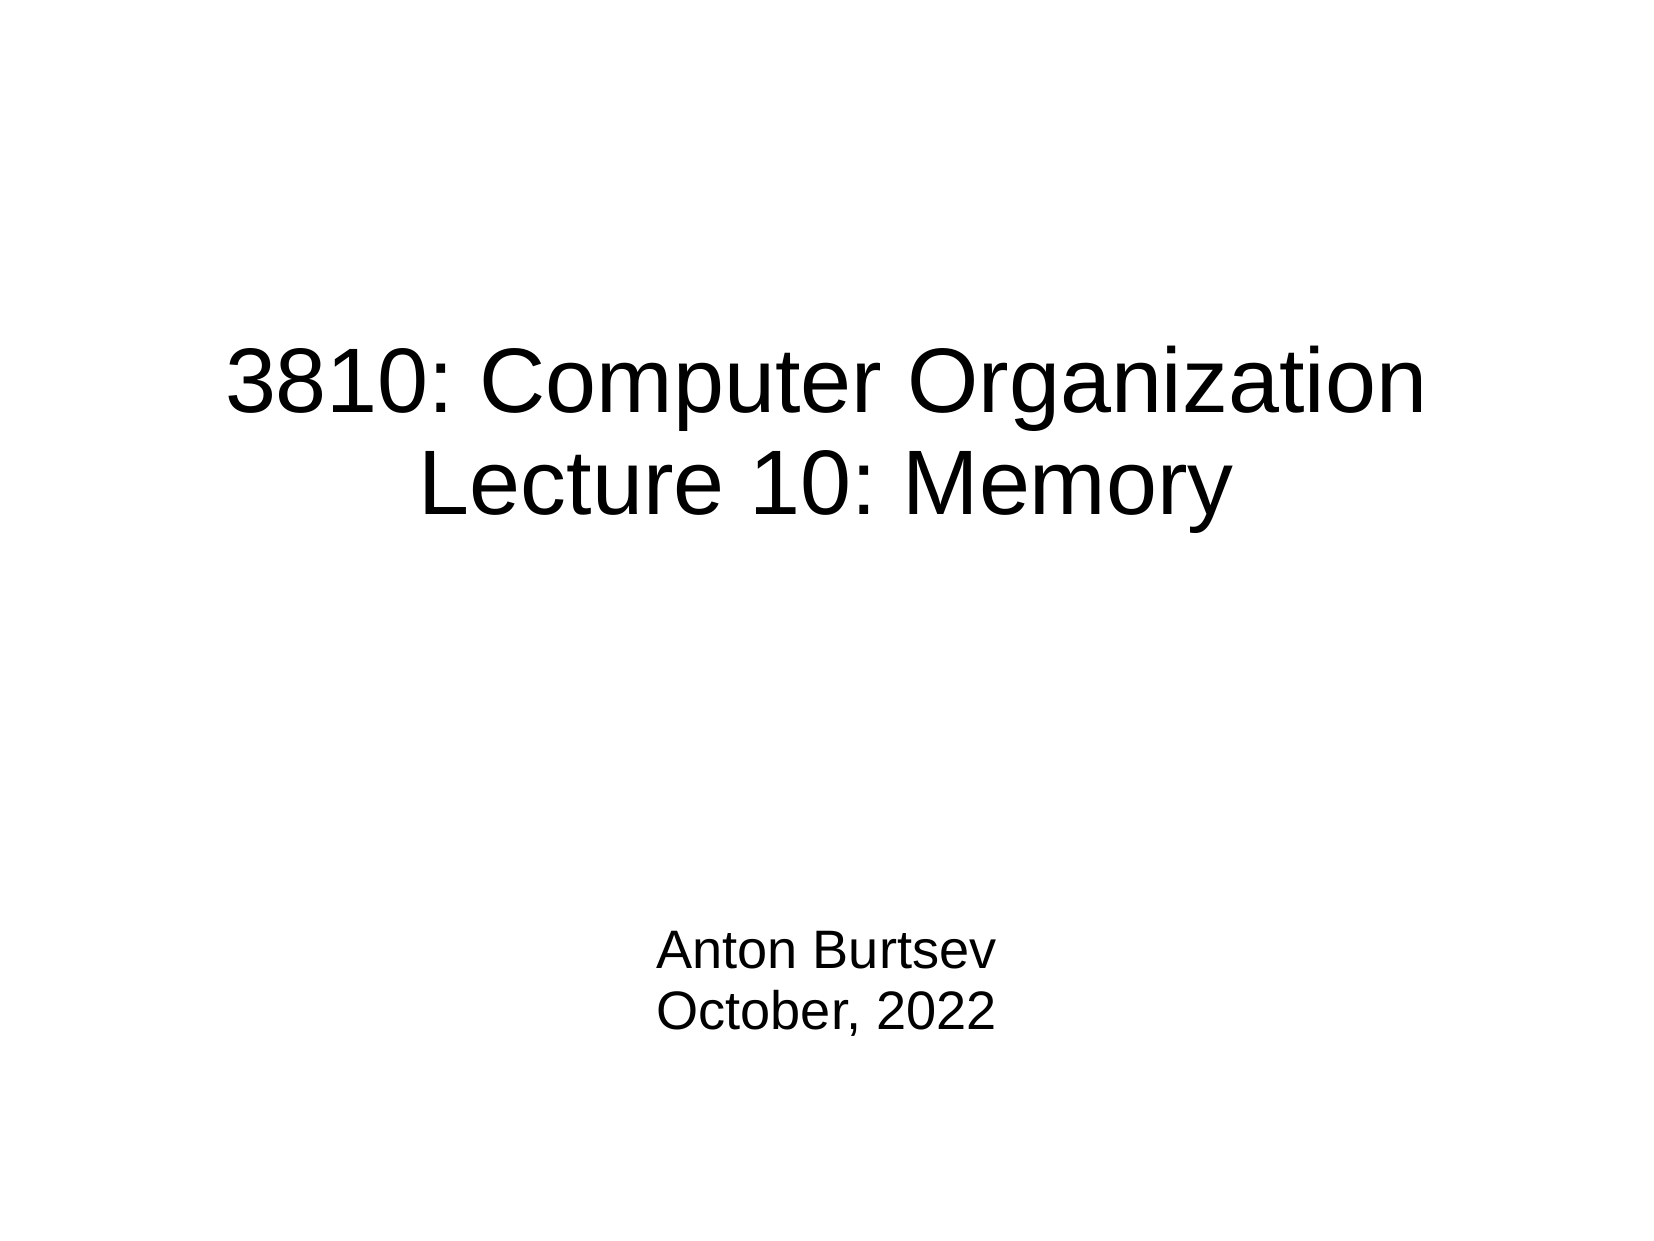

# 3810: Computer Organization Lecture 10: Memory
Anton Burtsev
October, 2022